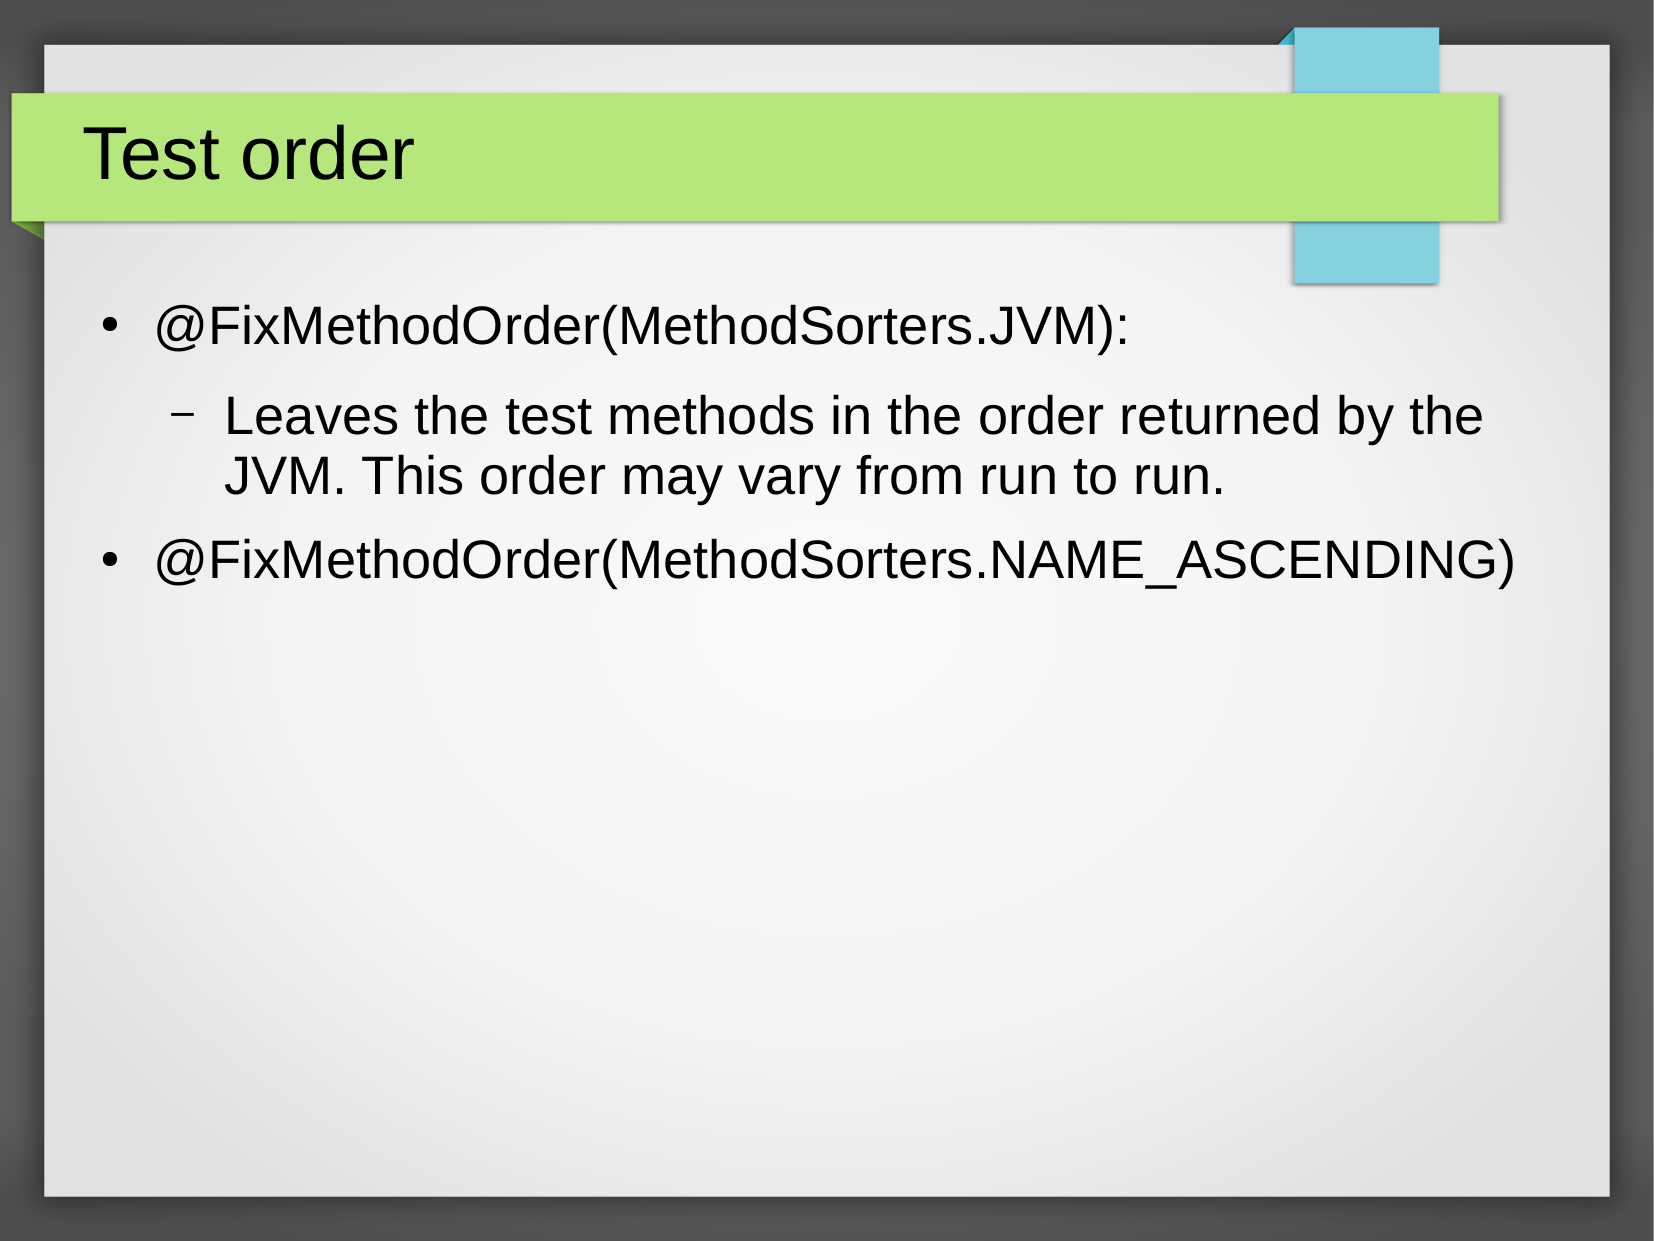

# Test order
@FixMethodOrder(MethodSorters.JVM):
Leaves the test methods in the order returned by the JVM. This order may vary from run to run.
@FixMethodOrder(MethodSorters.NAME_ASCENDING)